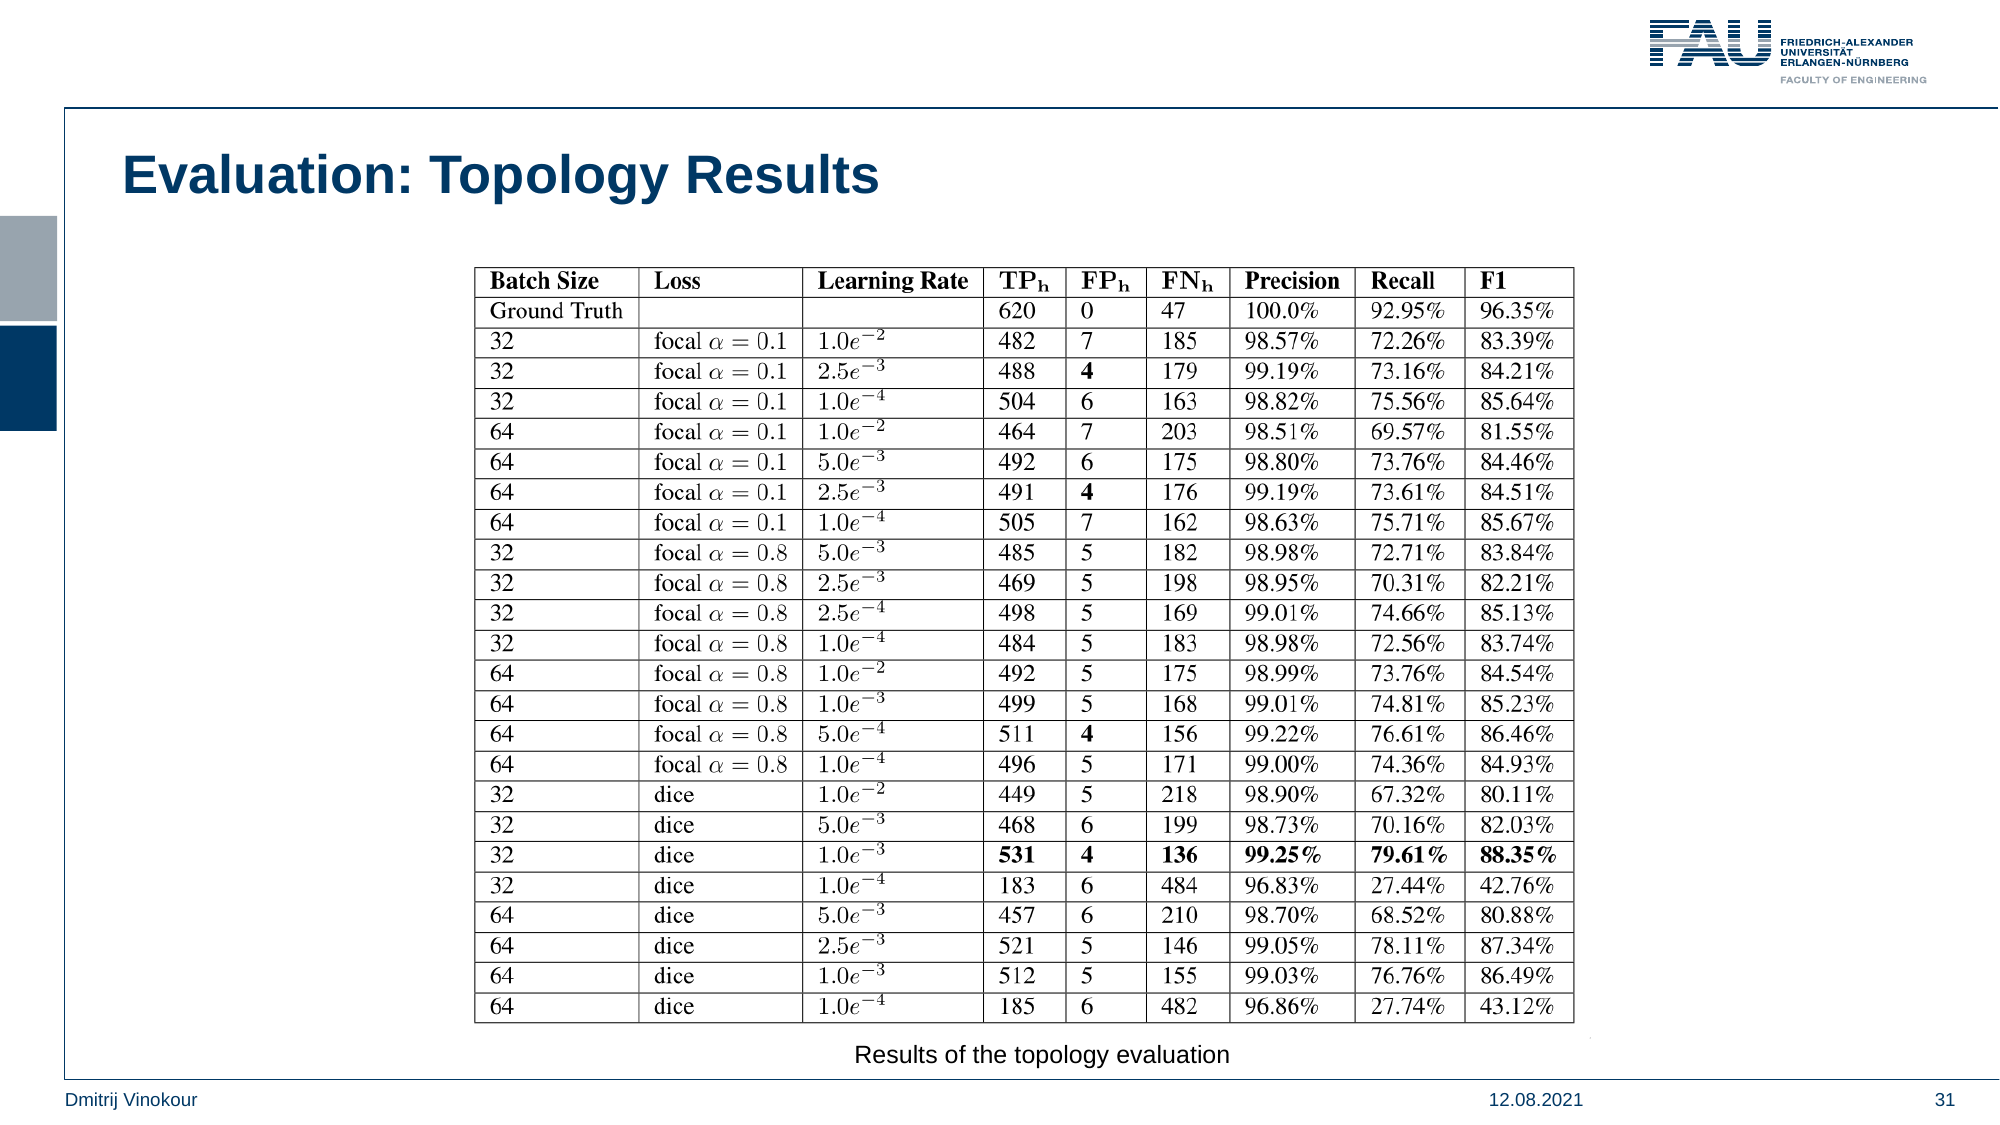

Evaluation: Topology Results
Results of the topology evaluation
12.08.2021
Dmitrij Vinokour